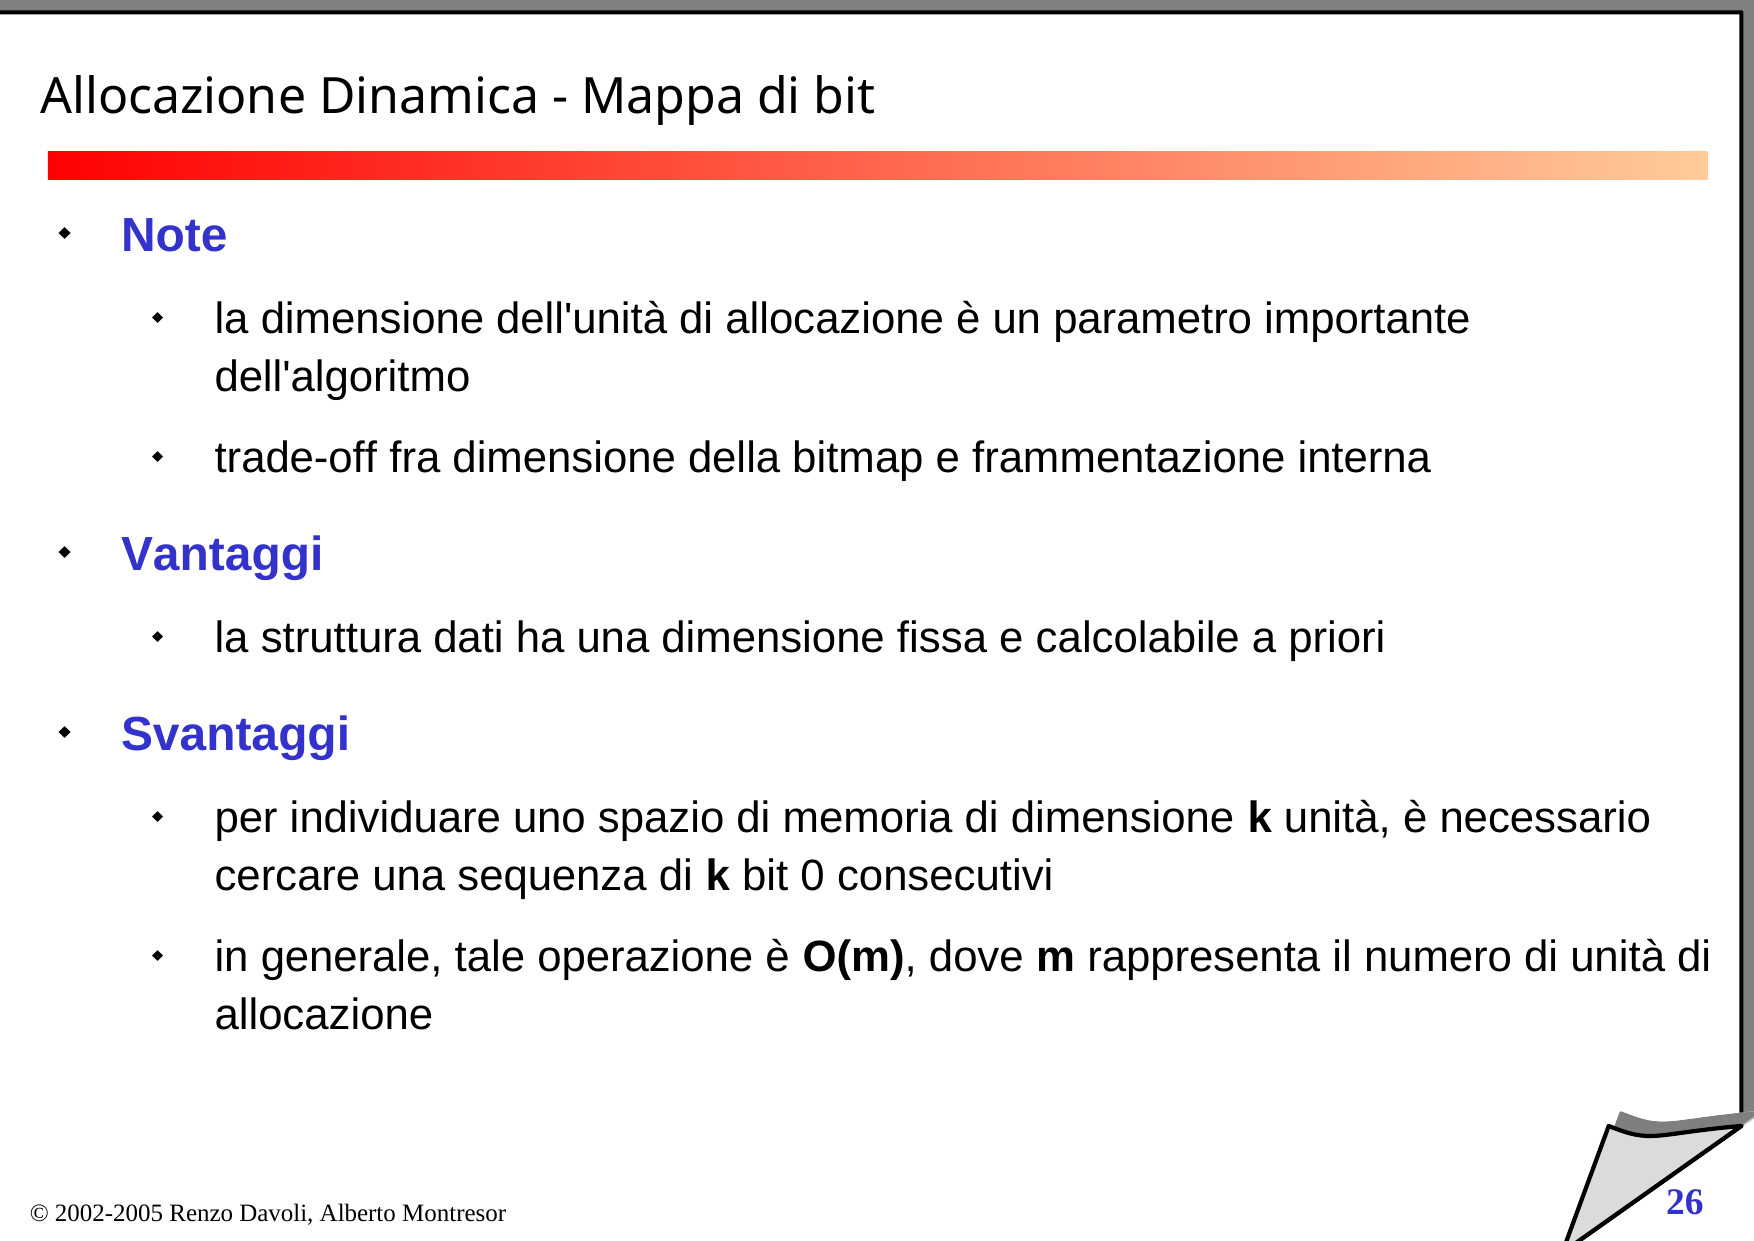

# Allocazione Dinamica - Mappa di bit
Note
la dimensione dell'unità di allocazione è un parametro importante dell'algoritmo
trade-off fra dimensione della bitmap e frammentazione interna
Vantaggi
la struttura dati ha una dimensione fissa e calcolabile a priori
Svantaggi
per individuare uno spazio di memoria di dimensione k unità, è necessario cercare una sequenza di k bit 0 consecutivi
in generale, tale operazione è O(m), dove m rappresenta il numero di unità di allocazione